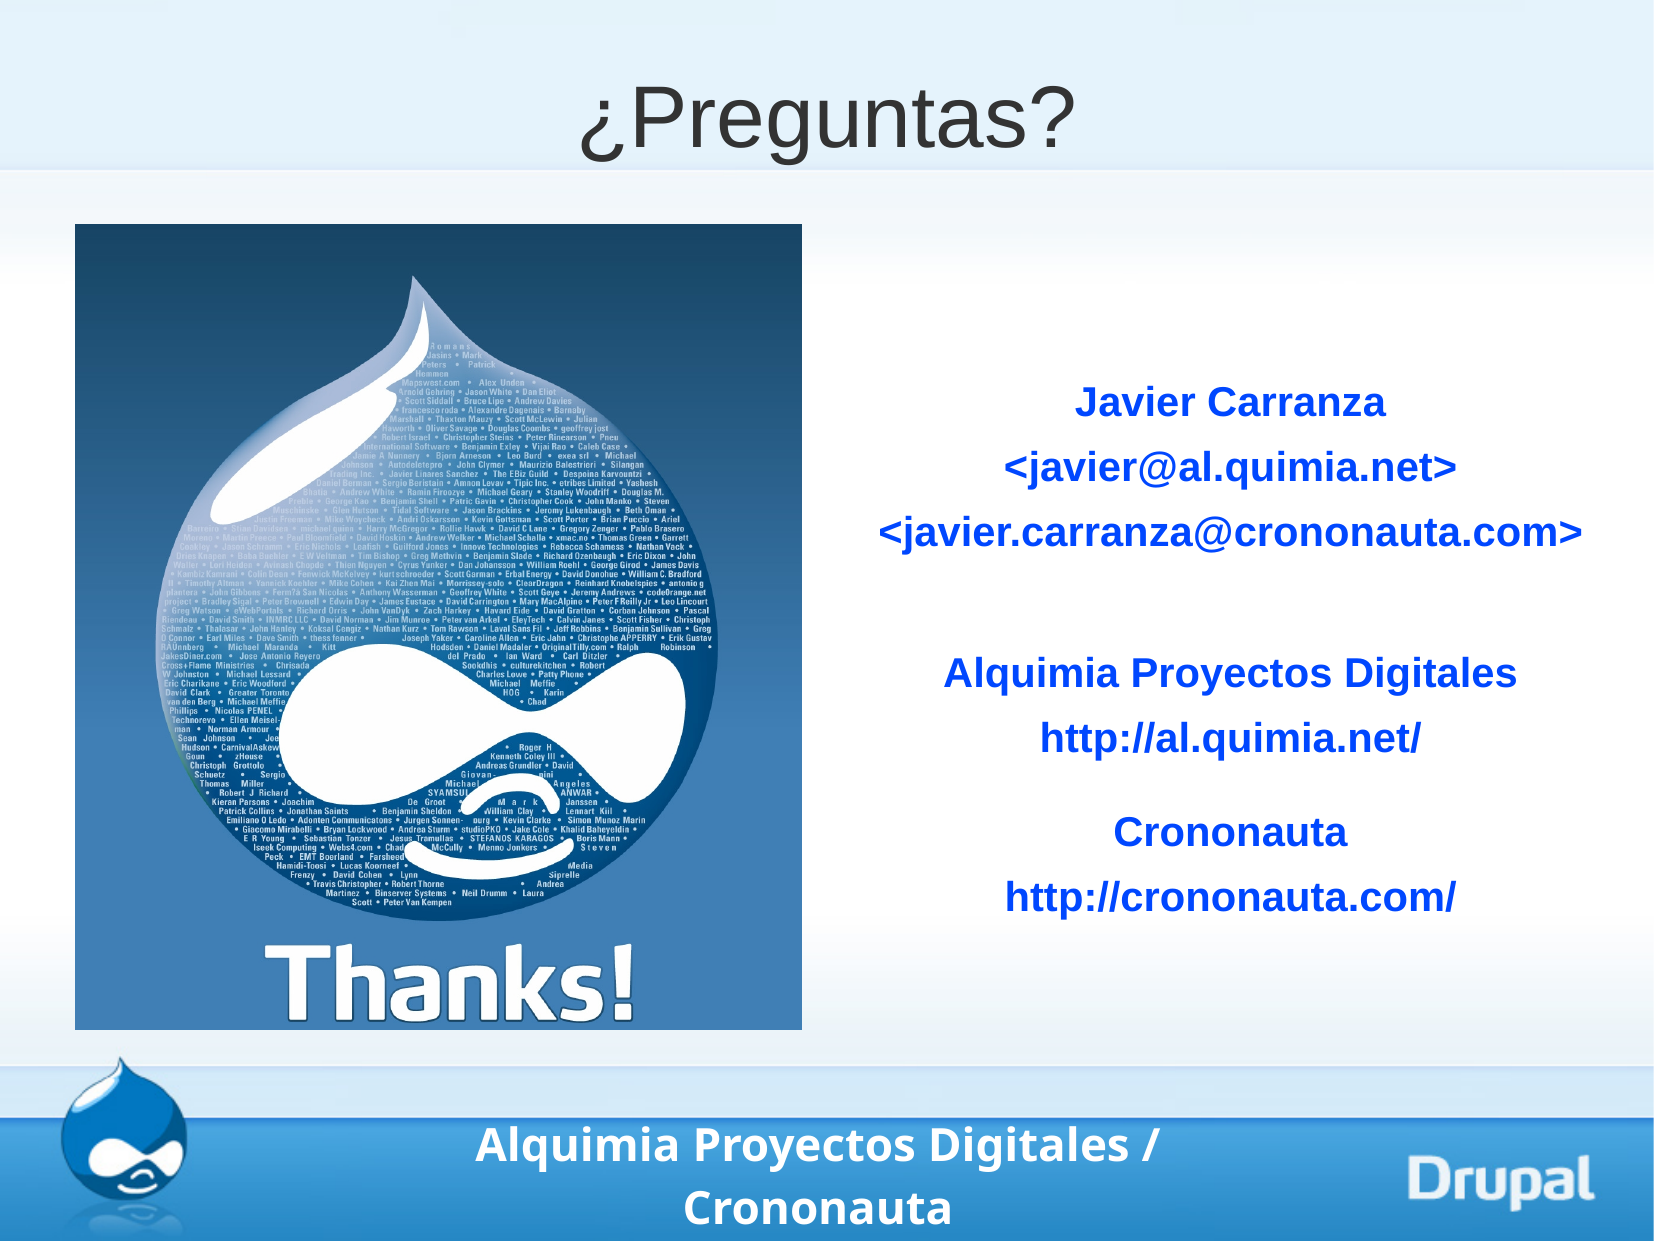

# ¿Preguntas?
Javier Carranza
<javier@al.quimia.net>
<javier.carranza@crononauta.com>
Alquimia Proyectos Digitales
http://al.quimia.net/
Crononauta
http://crononauta.com/
Alquimia Proyectos Digitales / Crononauta